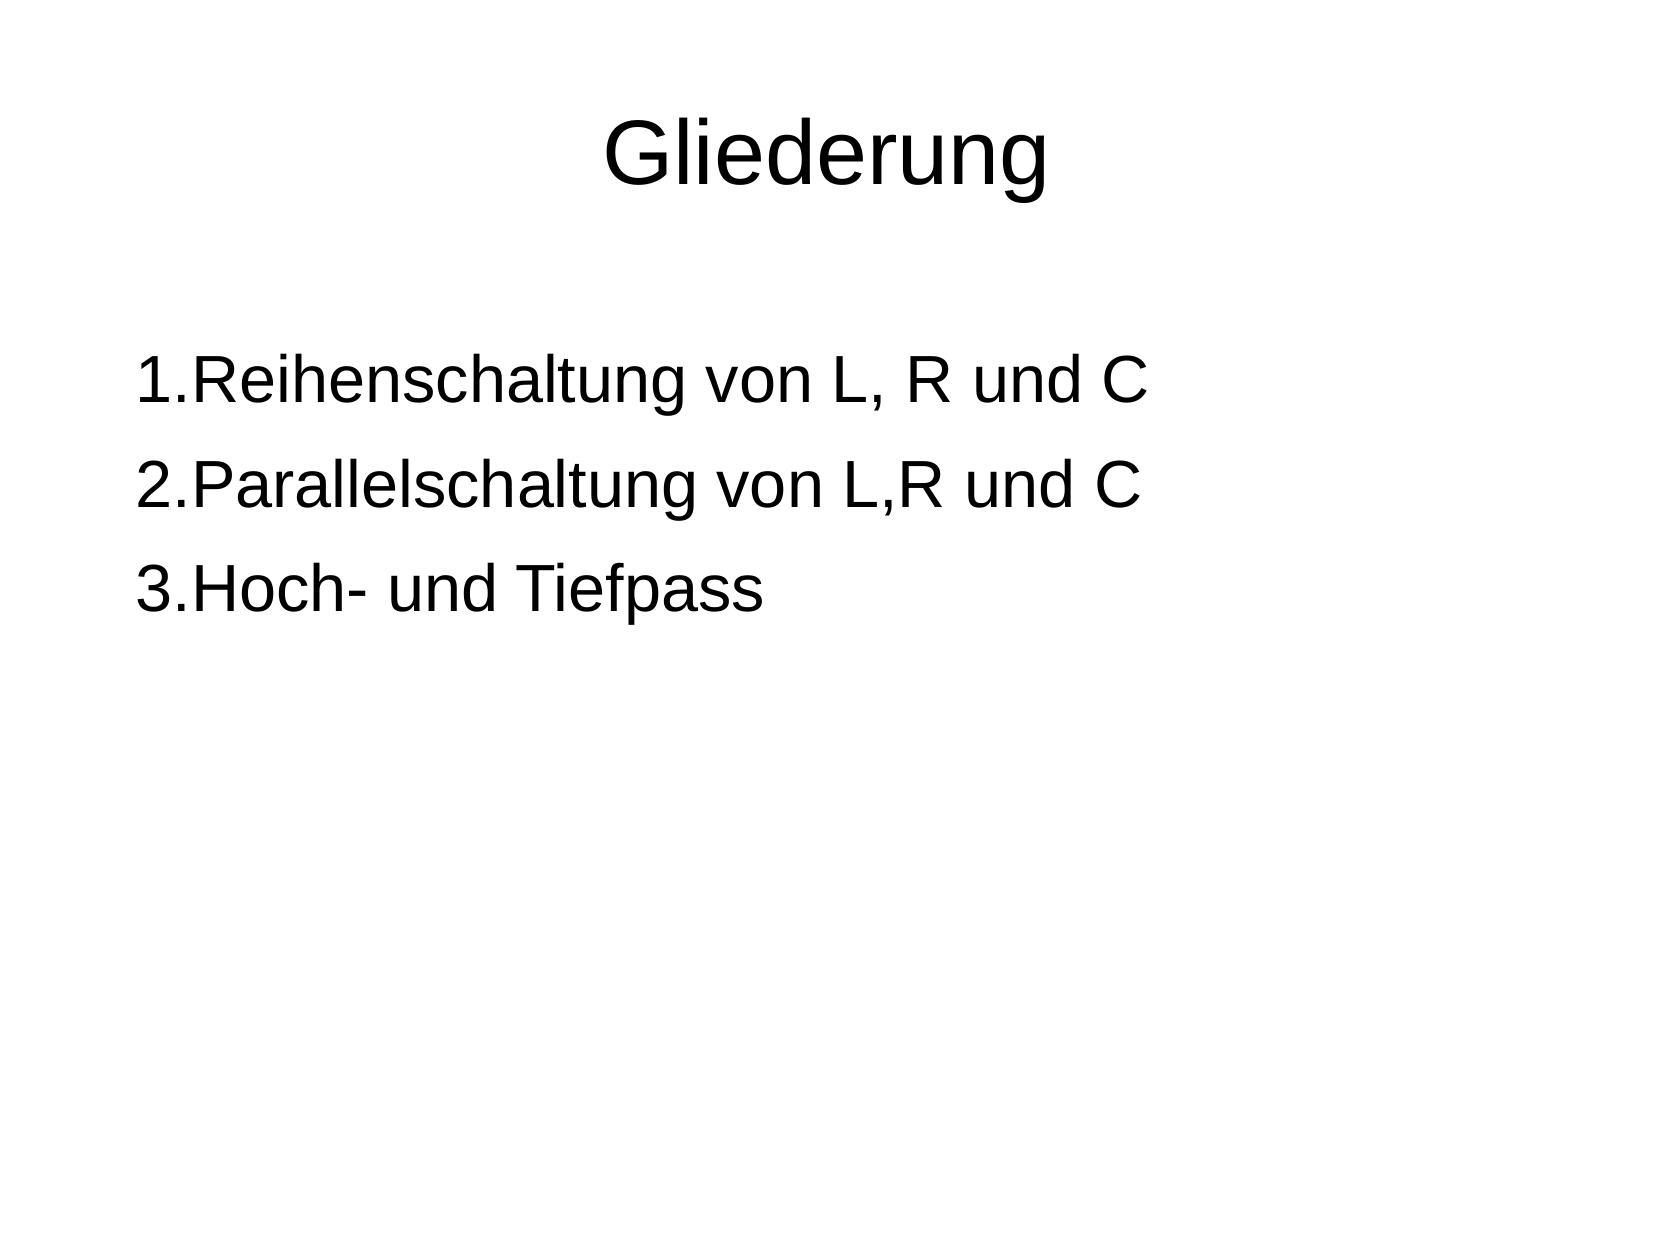

# Gliederung
Reihenschaltung von L, R und C
Parallelschaltung von L,R und C
Hoch- und Tiefpass